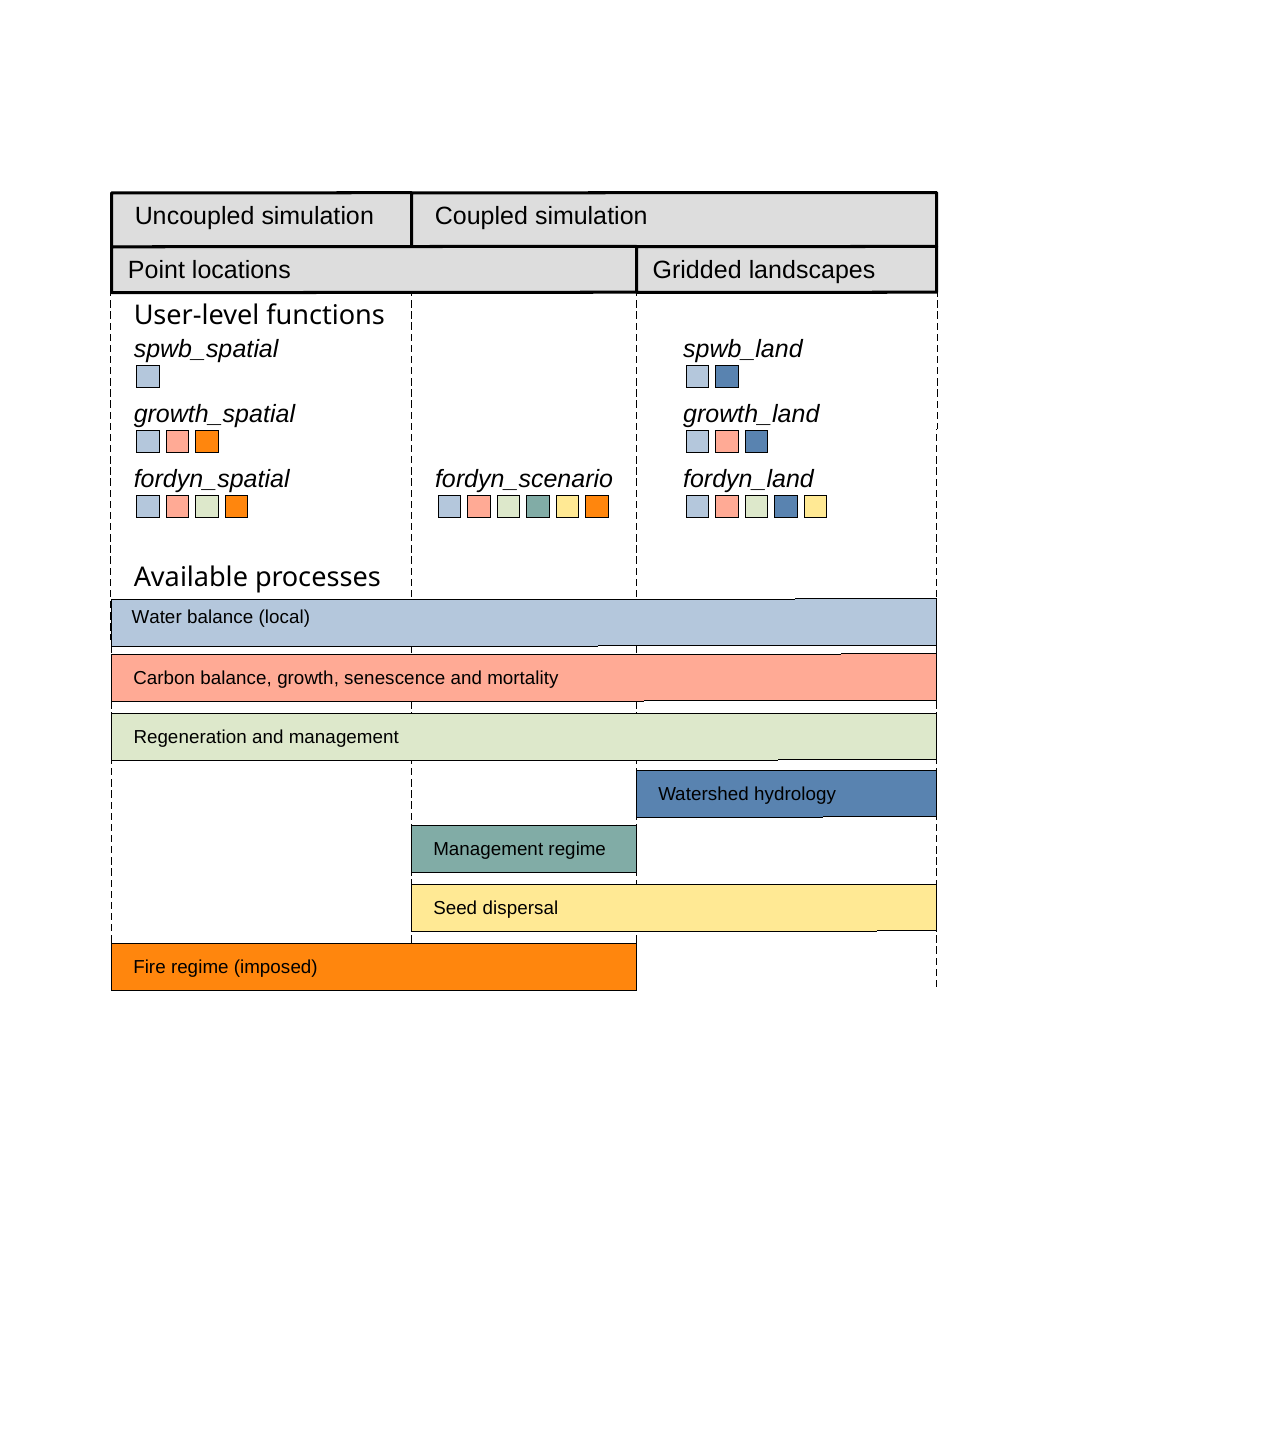

Coupled simulation
 Uncoupled simulation
Gridded landscapes
Point locations
User-level functions
spwb_spatial
spwb_land
growth_spatial
growth_land
fordyn_spatial
fordyn_scenario
fordyn_land
Available processes
 Water balance (local)
 Carbon balance, growth, senescence and mortality
 Regeneration and management
 Watershed hydrology
 Management regime
 Seed dispersal
 Fire regime (imposed)